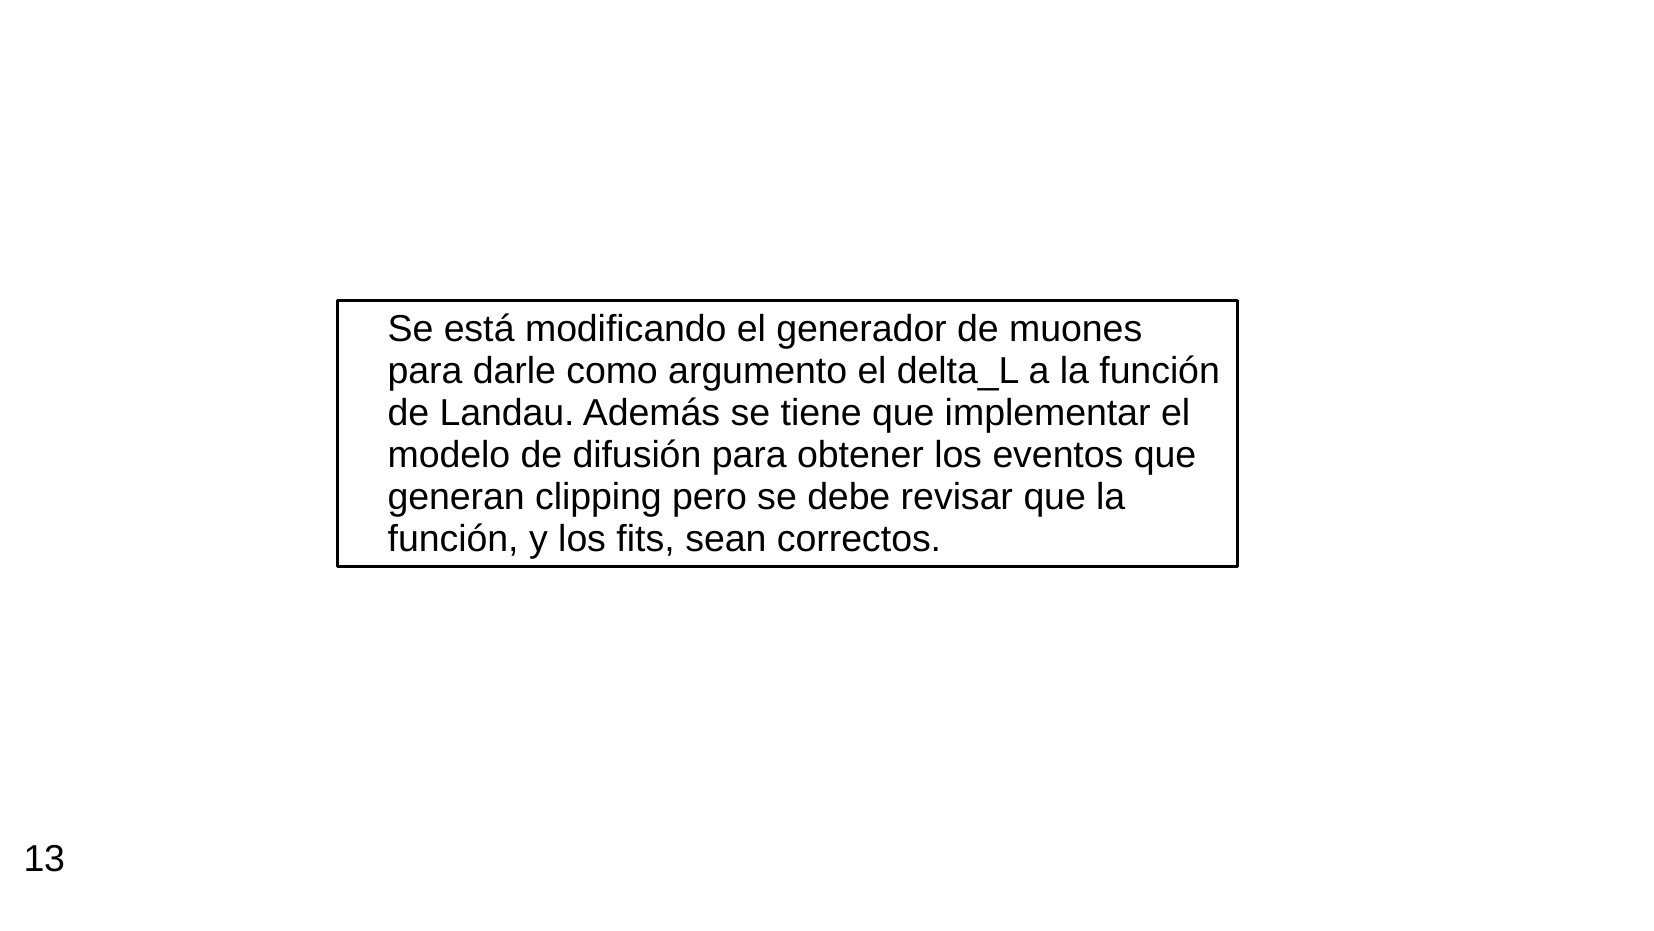

Se está modificando el generador de muones para darle como argumento el delta_L a la función de Landau. Además se tiene que implementar el modelo de difusión para obtener los eventos que generan clipping pero se debe revisar que la función, y los fits, sean correctos.